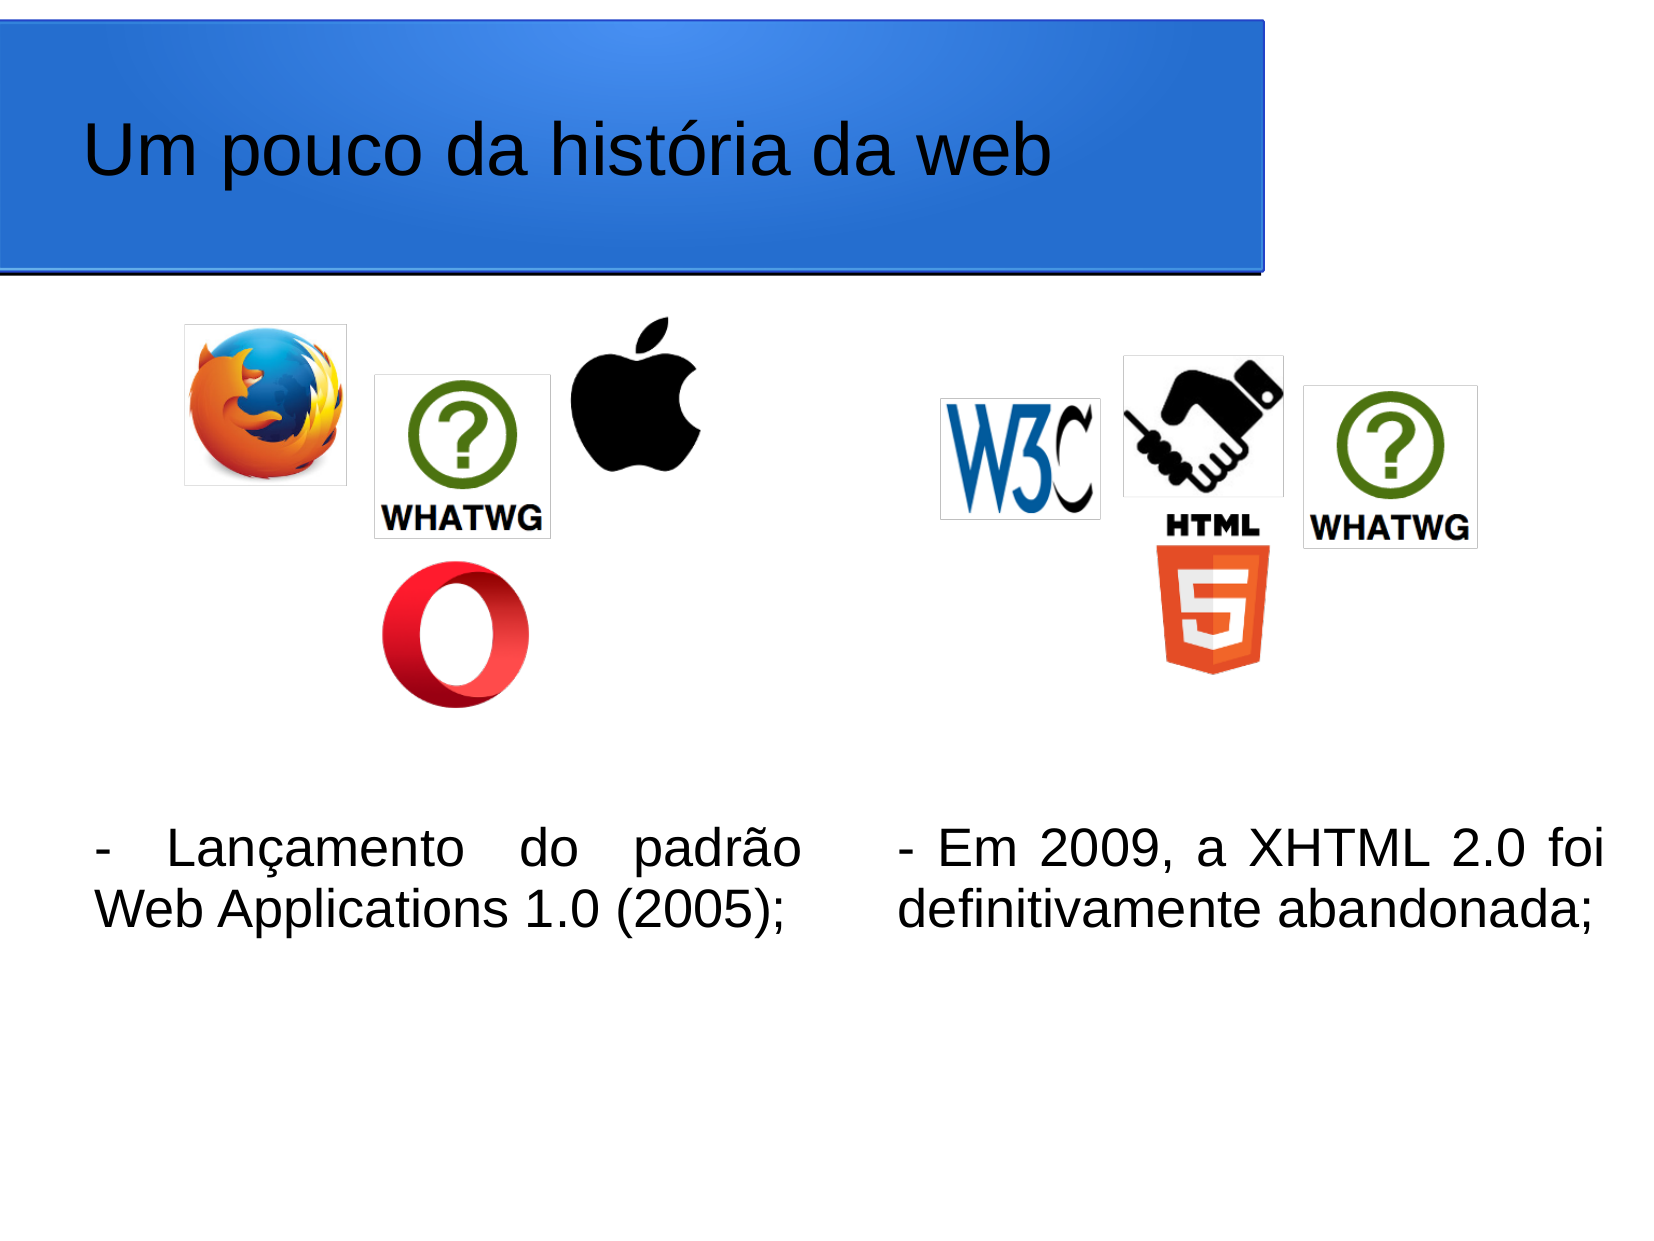

# Um pouco da história da web
- Lançamento do padrão Web Applications 1.0 (2005);
- Em 2009, a XHTML 2.0 foi definitivamente abandonada;